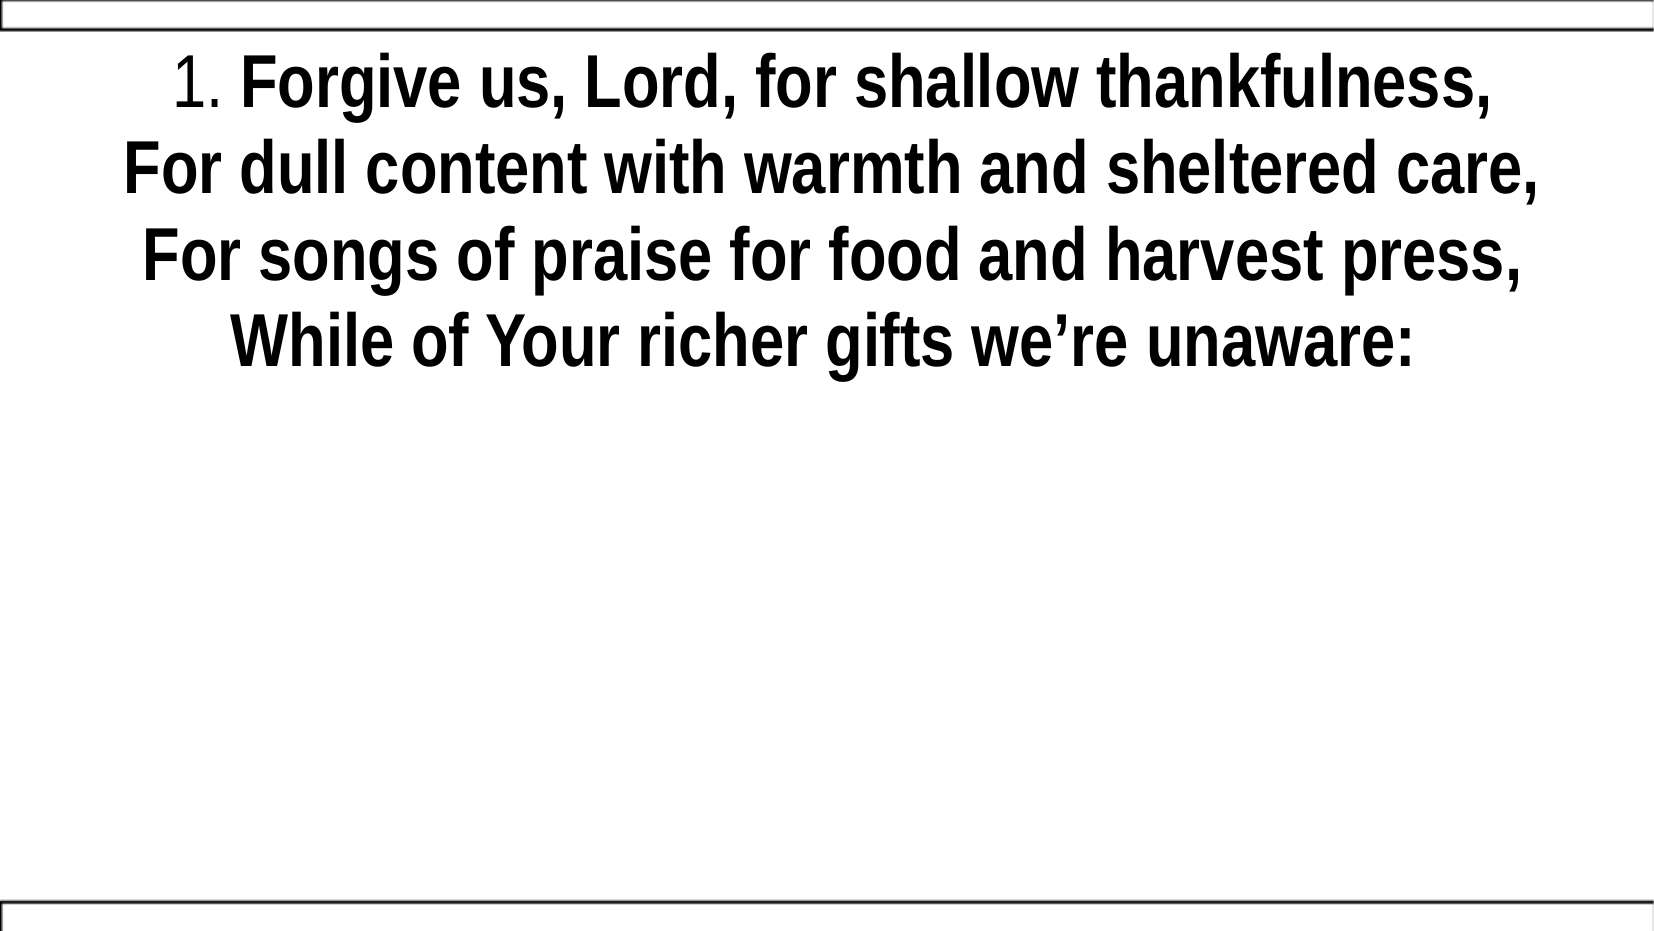

1. Forgive us, Lord, for shallow thankfulness,
For dull content with warmth and sheltered care,
For songs of praise for food and harvest press,
While of Your richer gifts we’re unaware: